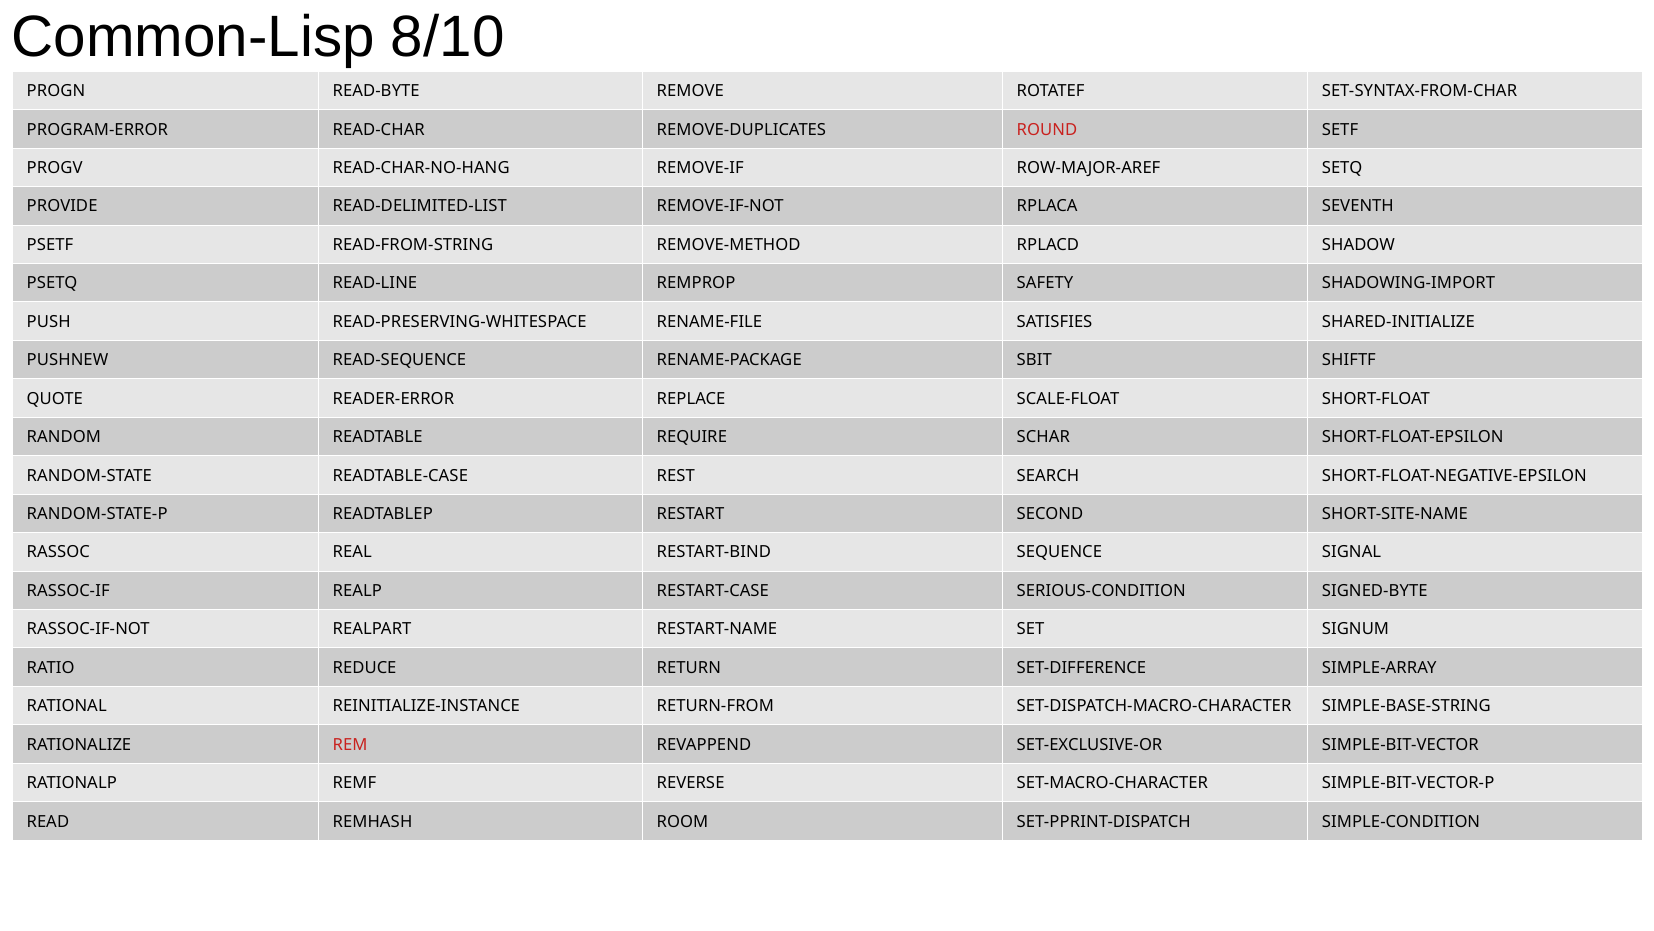

# Common-Lisp 8/10
| PROGN | READ-BYTE | REMOVE | ROTATEF | SET-SYNTAX-FROM-CHAR |
| --- | --- | --- | --- | --- |
| PROGRAM-ERROR | READ-CHAR | REMOVE-DUPLICATES | ROUND | SETF |
| PROGV | READ-CHAR-NO-HANG | REMOVE-IF | ROW-MAJOR-AREF | SETQ |
| PROVIDE | READ-DELIMITED-LIST | REMOVE-IF-NOT | RPLACA | SEVENTH |
| PSETF | READ-FROM-STRING | REMOVE-METHOD | RPLACD | SHADOW |
| PSETQ | READ-LINE | REMPROP | SAFETY | SHADOWING-IMPORT |
| PUSH | READ-PRESERVING-WHITESPACE | RENAME-FILE | SATISFIES | SHARED-INITIALIZE |
| PUSHNEW | READ-SEQUENCE | RENAME-PACKAGE | SBIT | SHIFTF |
| QUOTE | READER-ERROR | REPLACE | SCALE-FLOAT | SHORT-FLOAT |
| RANDOM | READTABLE | REQUIRE | SCHAR | SHORT-FLOAT-EPSILON |
| RANDOM-STATE | READTABLE-CASE | REST | SEARCH | SHORT-FLOAT-NEGATIVE-EPSILON |
| RANDOM-STATE-P | READTABLEP | RESTART | SECOND | SHORT-SITE-NAME |
| RASSOC | REAL | RESTART-BIND | SEQUENCE | SIGNAL |
| RASSOC-IF | REALP | RESTART-CASE | SERIOUS-CONDITION | SIGNED-BYTE |
| RASSOC-IF-NOT | REALPART | RESTART-NAME | SET | SIGNUM |
| RATIO | REDUCE | RETURN | SET-DIFFERENCE | SIMPLE-ARRAY |
| RATIONAL | REINITIALIZE-INSTANCE | RETURN-FROM | SET-DISPATCH-MACRO-CHARACTER | SIMPLE-BASE-STRING |
| RATIONALIZE | REM | REVAPPEND | SET-EXCLUSIVE-OR | SIMPLE-BIT-VECTOR |
| RATIONALP | REMF | REVERSE | SET-MACRO-CHARACTER | SIMPLE-BIT-VECTOR-P |
| READ | REMHASH | ROOM | SET-PPRINT-DISPATCH | SIMPLE-CONDITION |